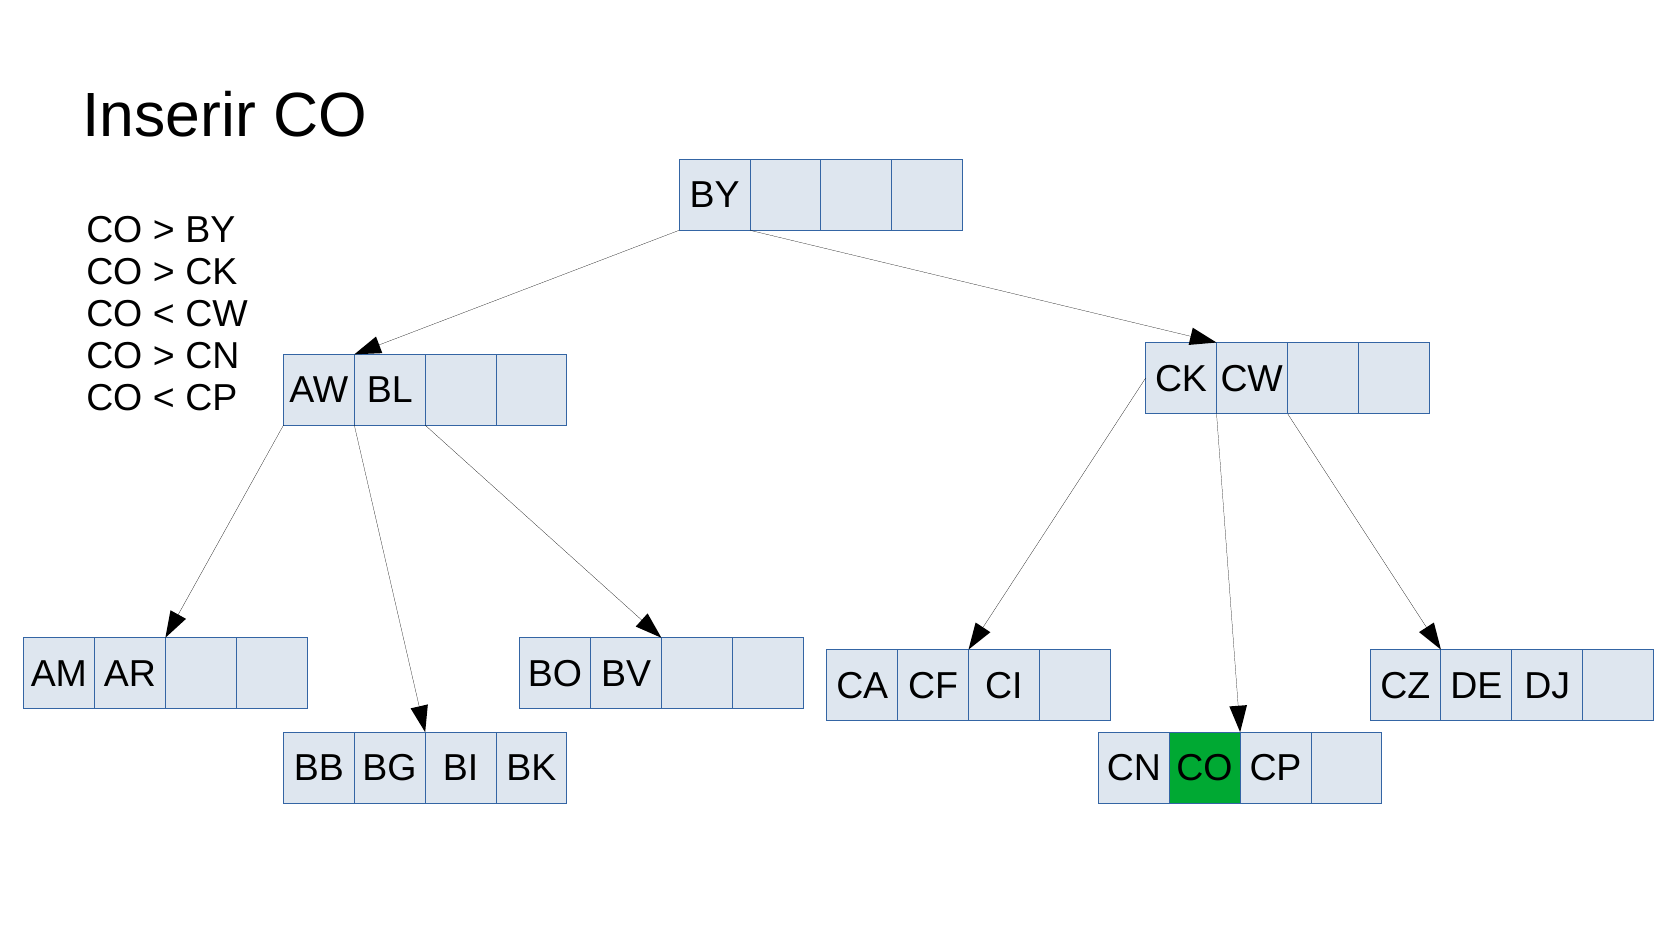

# Inserir CO
BY
CO > BY
CO > CK
CO < CW
CO > CN
CO < CP
CK
CW
AW
BL
AM
AR
BO
BV
CA
CF
CI
CZ
DE
DJ
BB
BG
BI
BK
CN
CO
CP